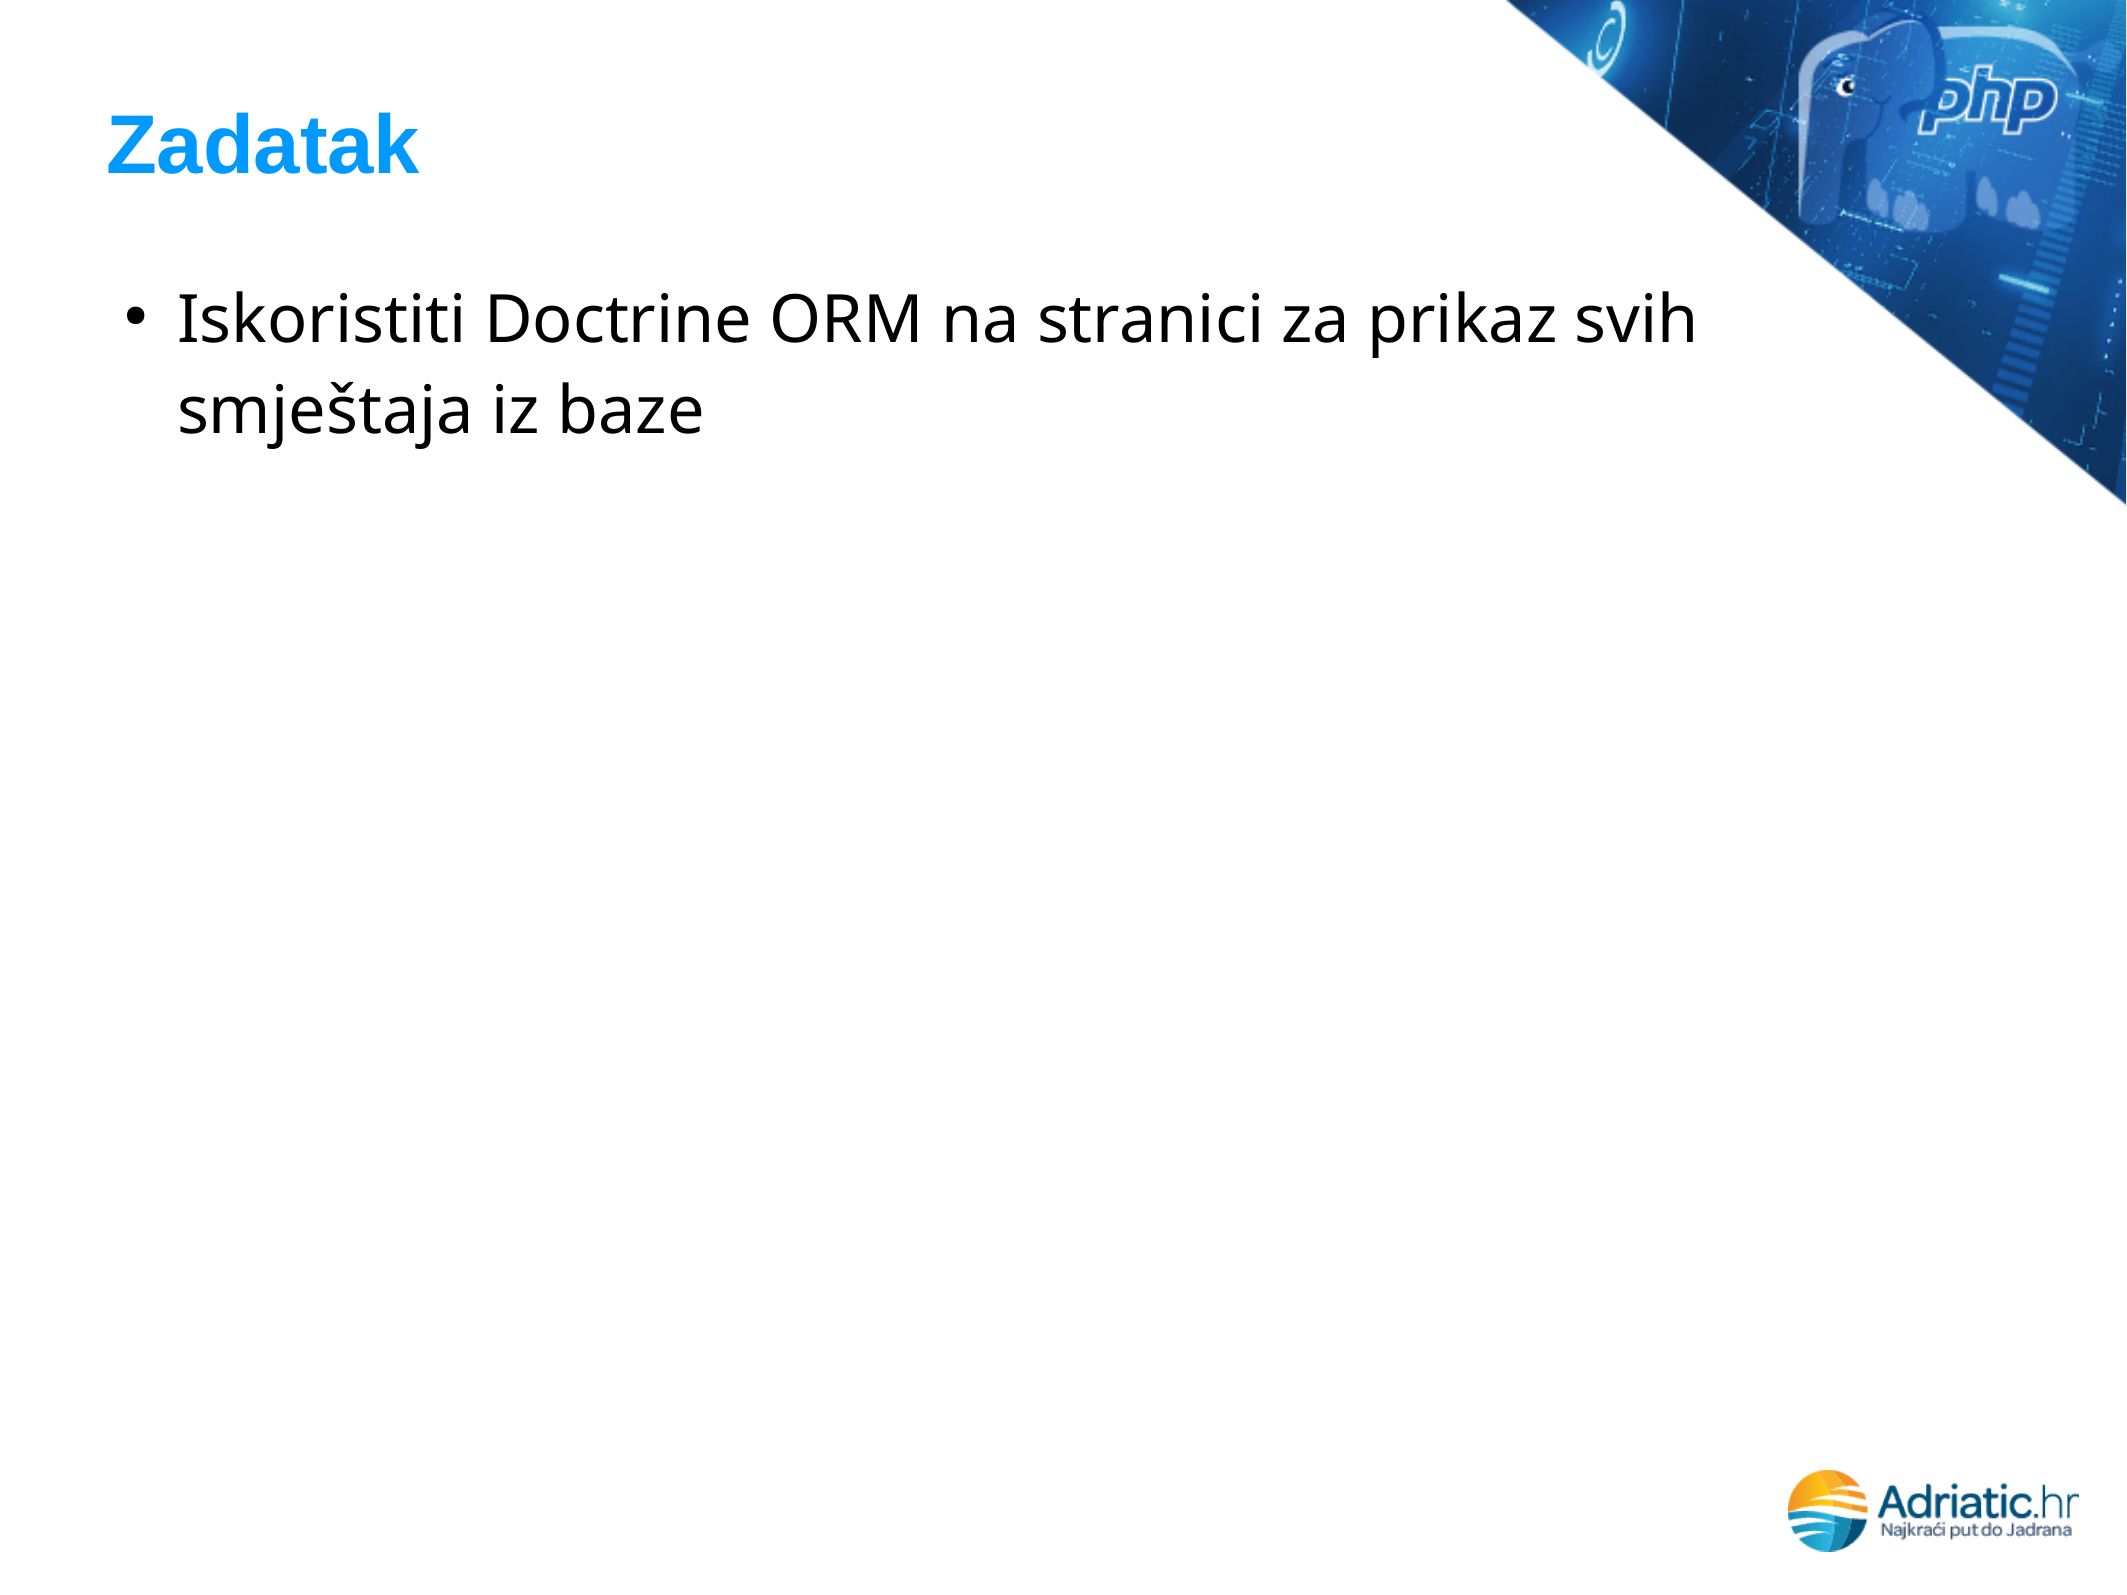

# Zadatak
Iskoristiti Doctrine ORM na stranici za prikaz svih smještaja iz baze